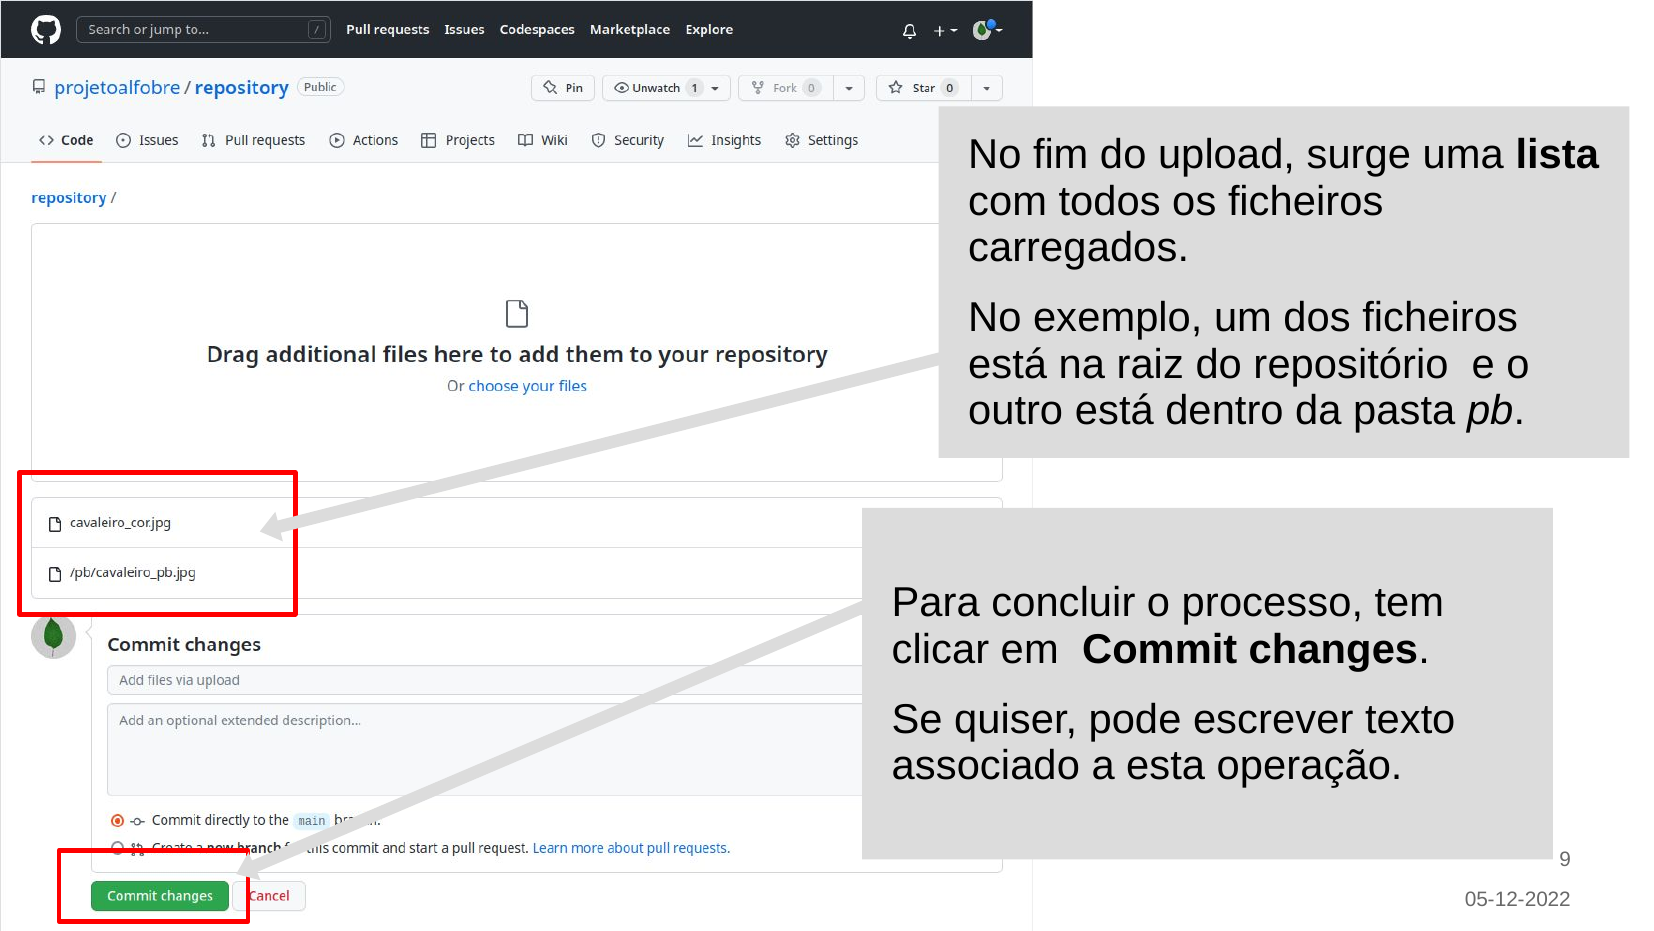

# No fim do upload, surge uma lista com todos os ficheiros carregados.
No exemplo, um dos ficheiros está na raiz do repositório e o outro está dentro da pasta pb.
Para concluir o processo, tem clicar em Commit changes.
Se quiser, pode escrever texto associado a esta operação.
@ Celorico da Beira | Nelson Gonçalves
9
05-12-2022